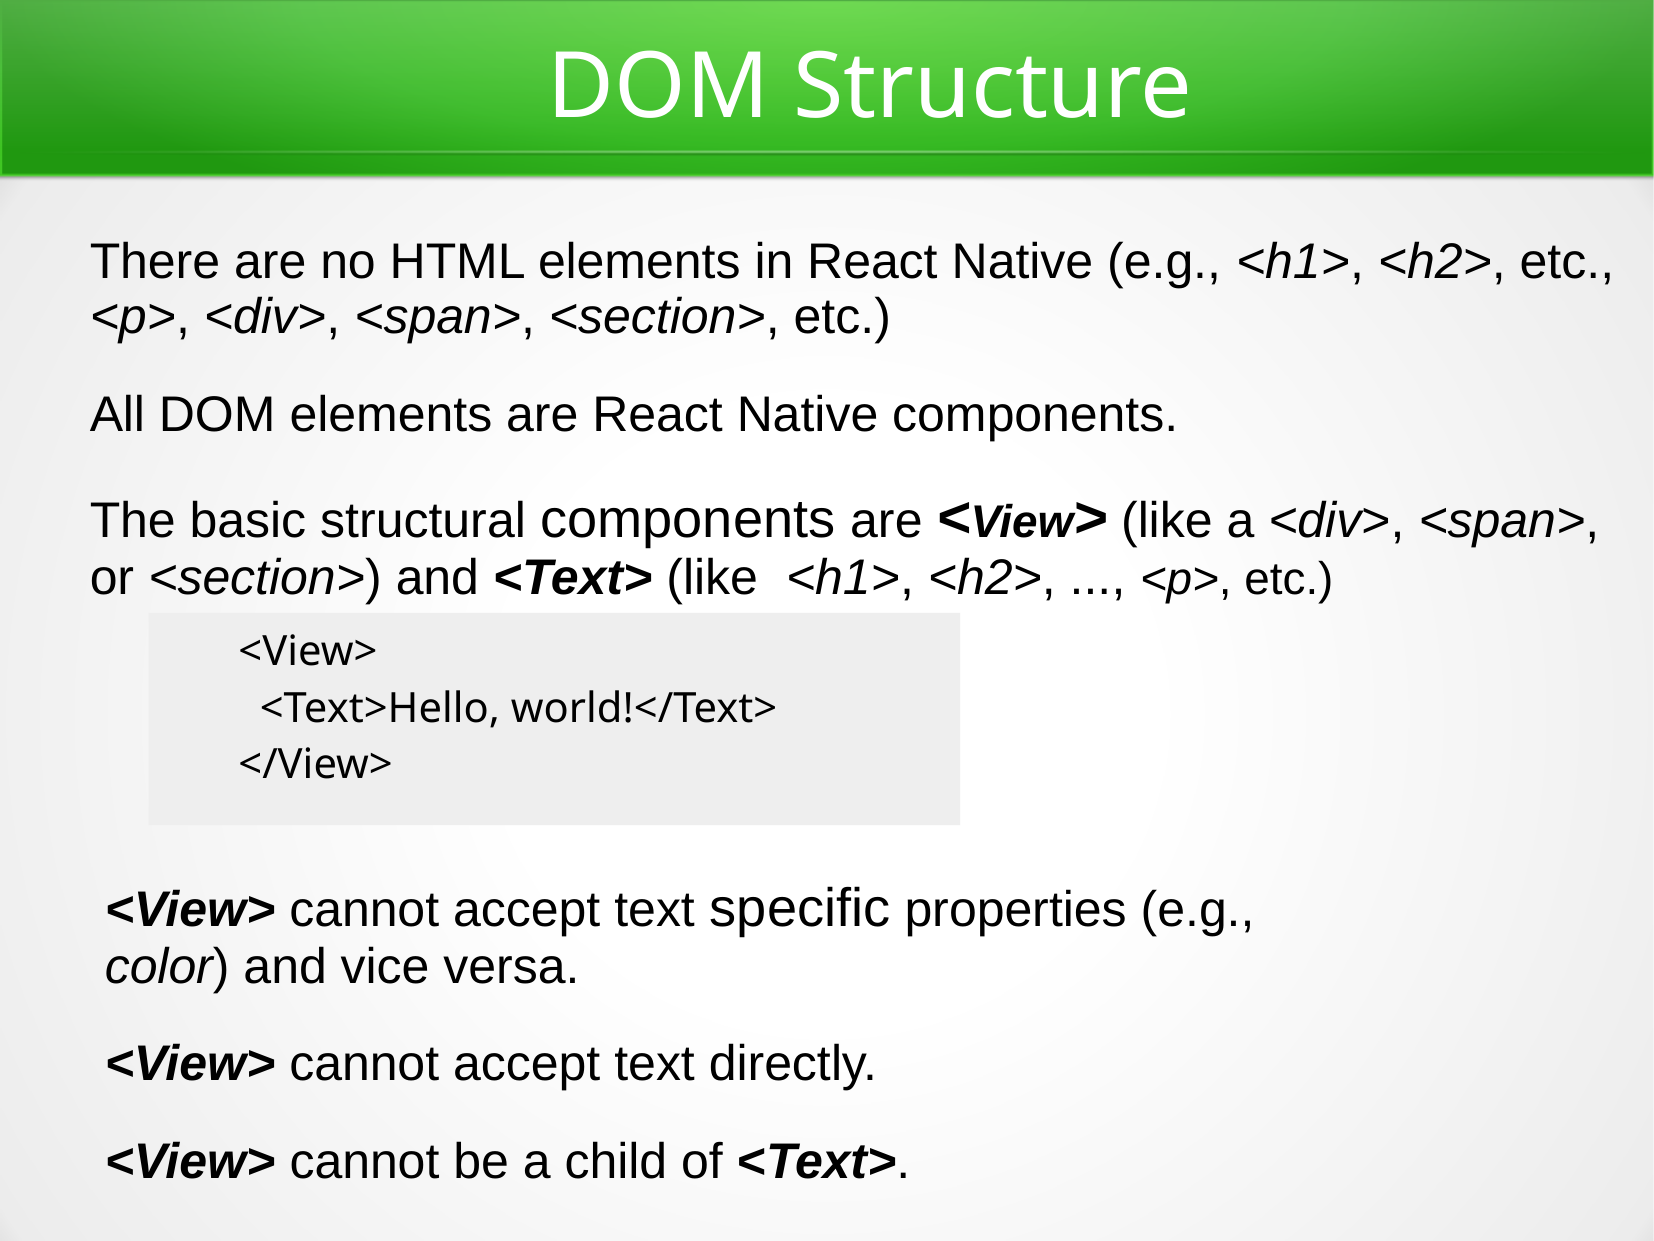

# DOM Structure
There are no HTML elements in React Native (e.g., <h1>, <h2>, etc., <p>, <div>, <span>, <section>, etc.)
All DOM elements are React Native components.
The basic structural components are <View> (like a <div>, <span>, or <section>) and <Text> (like <h1>, <h2>, ..., <p>, etc.)
<View>
 <Text>Hello, world!</Text>
</View>
<View> cannot accept text specific properties (e.g., color) and vice versa.
<View> cannot accept text directly.
<View> cannot be a child of <Text>.